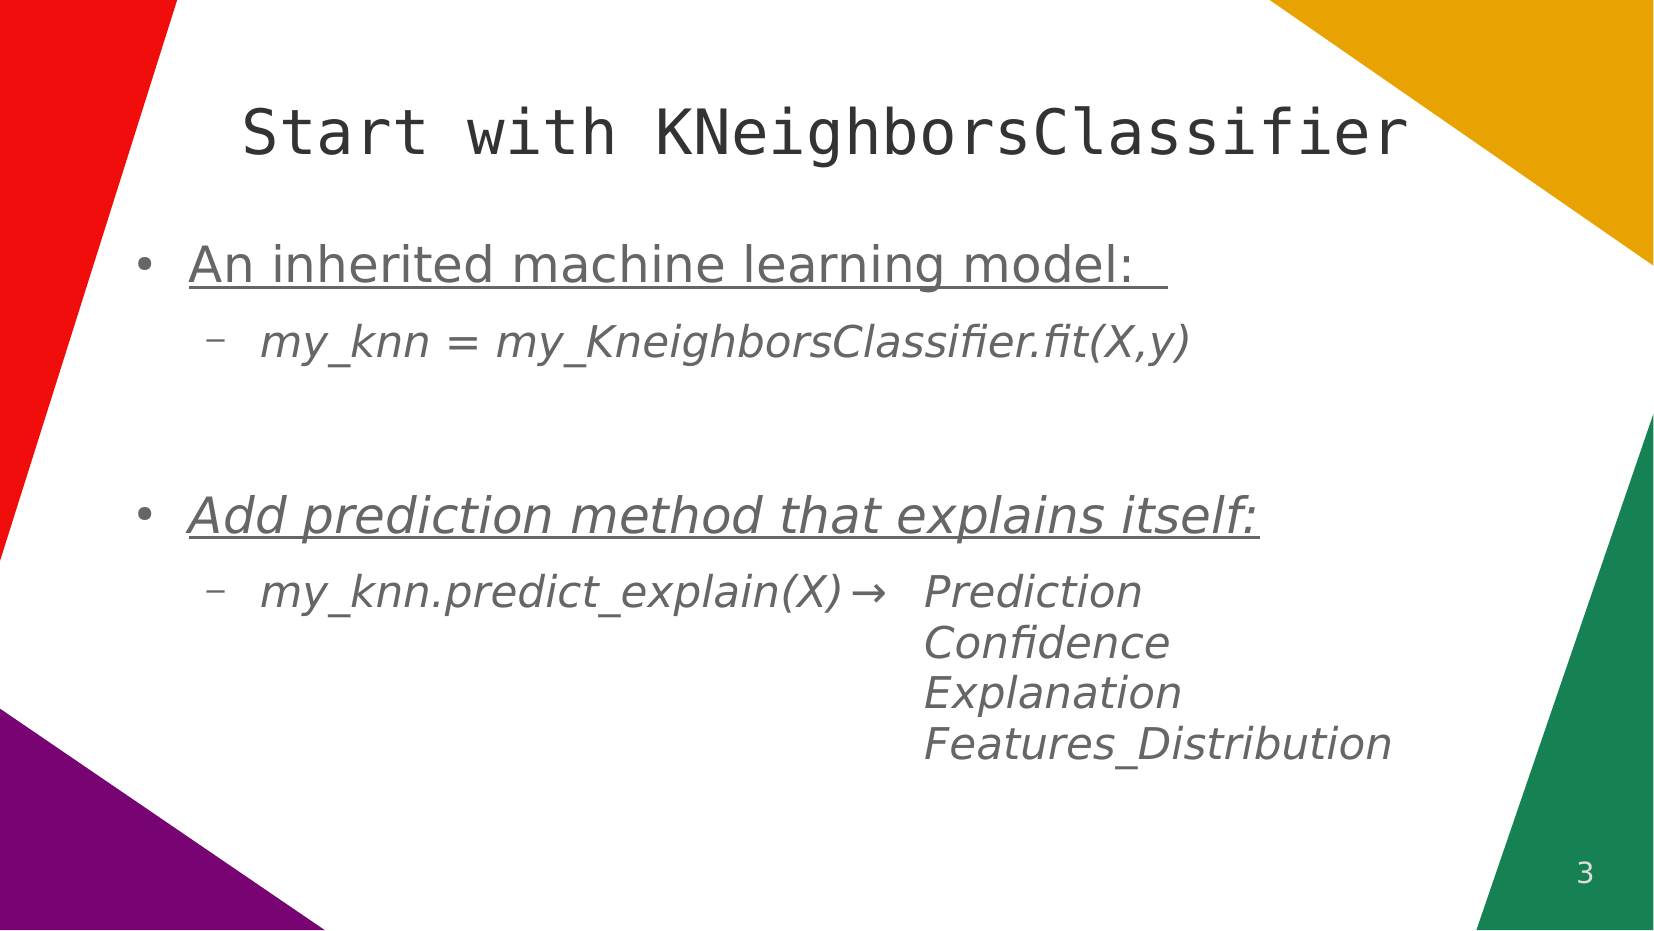

# Start with KNeighborsClassifier
An inherited machine learning model:
my_knn = my_KneighborsClassifier.fit(X,y)
Add prediction method that explains itself:
my_knn.predict_explain(X)	→ 	Prediction
									Confidence
									Explanation
									Features_Distribution
3